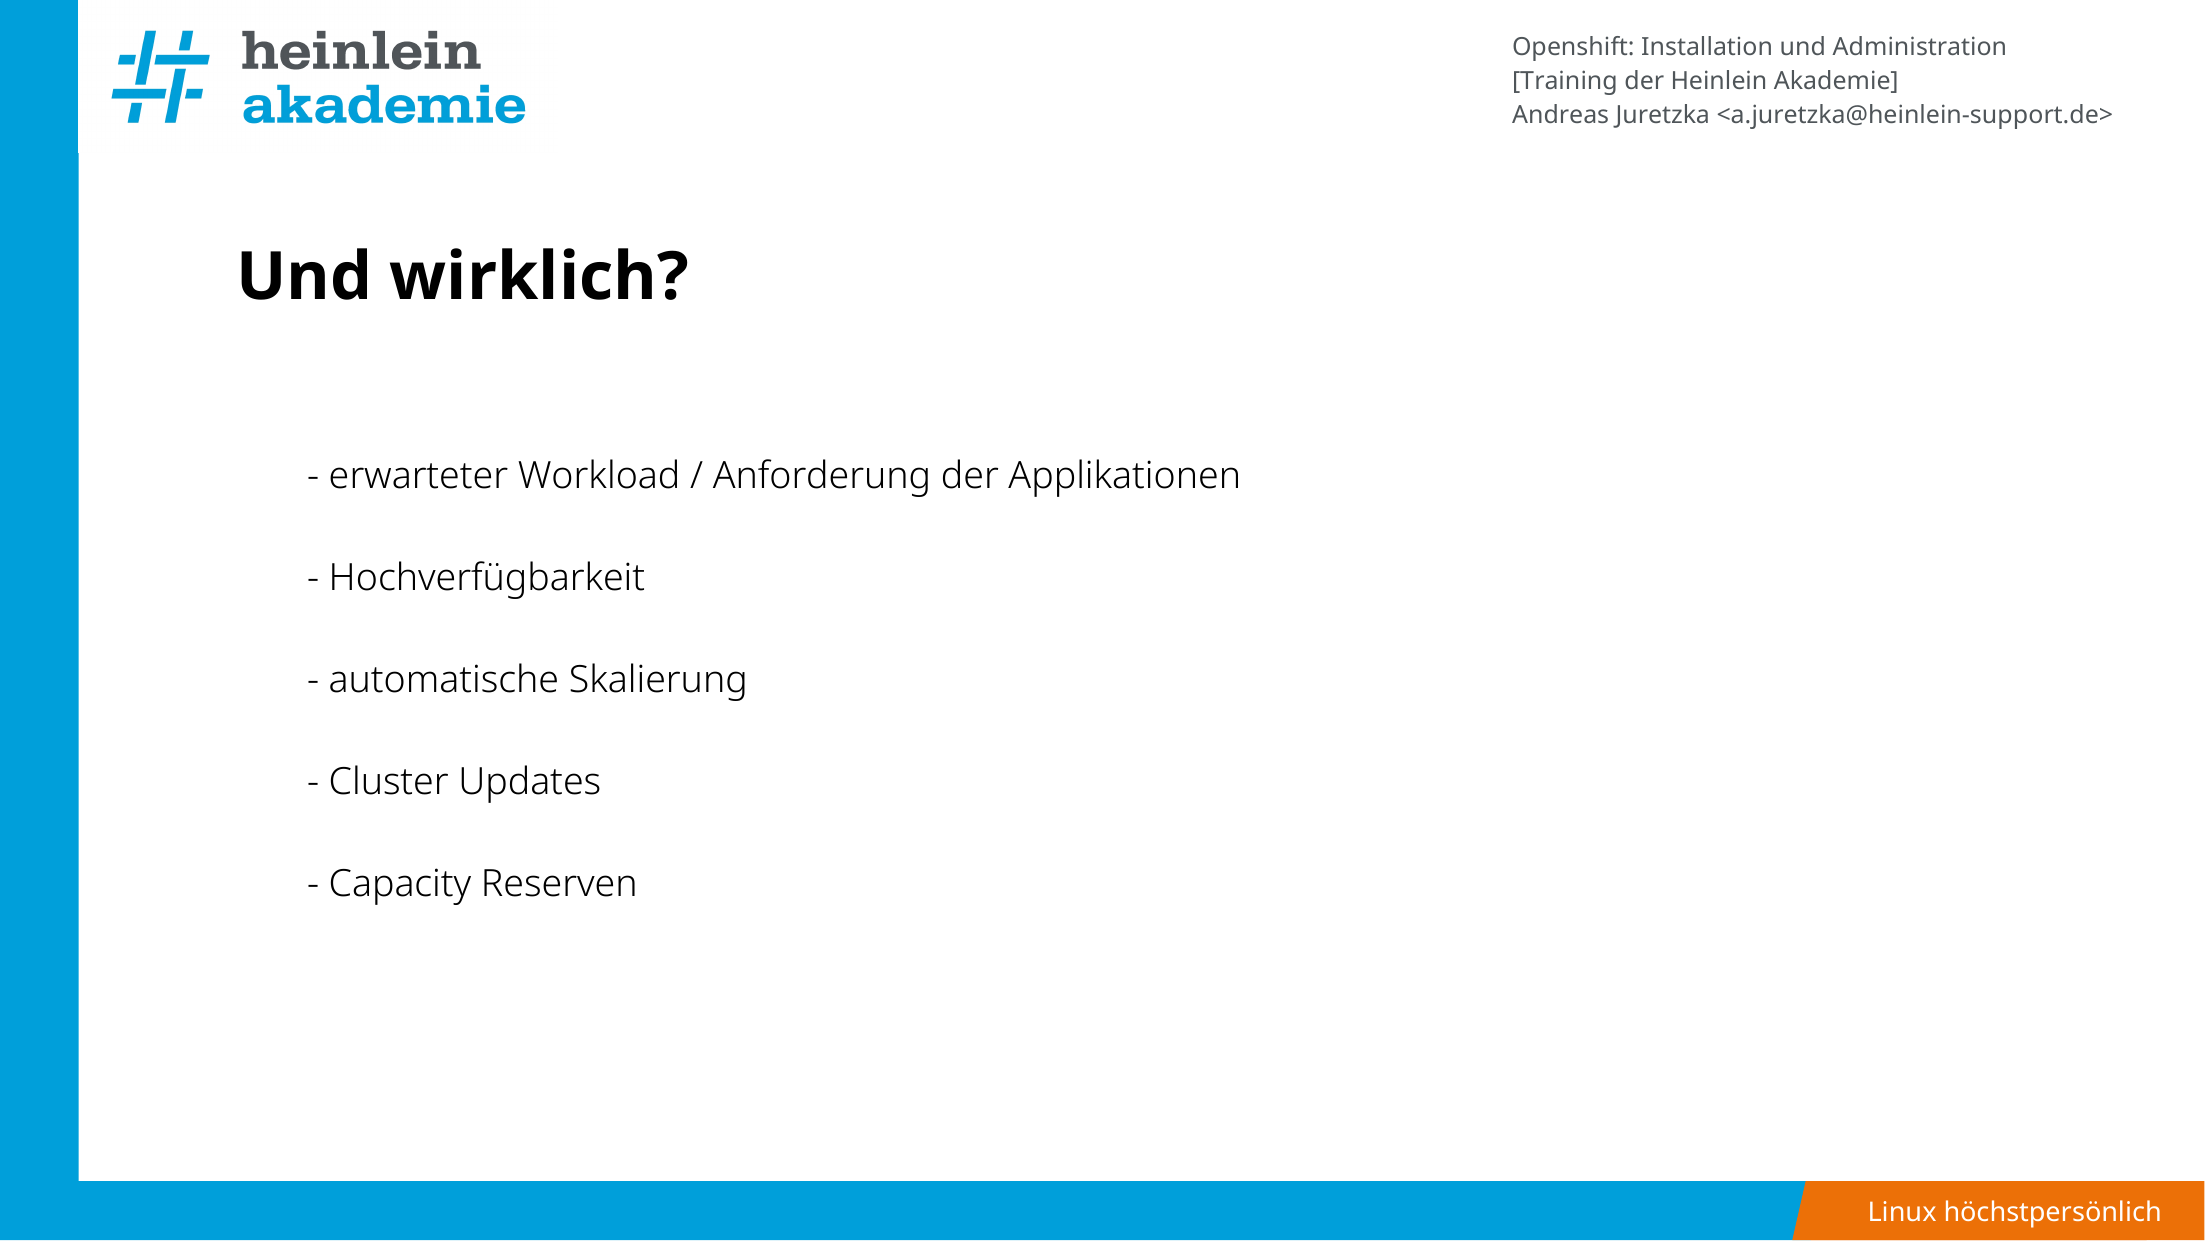

# Und wirklich?
- erwarteter Workload / Anforderung der Applikationen
- Hochverfügbarkeit
- automatische Skalierung
- Cluster Updates
- Capacity Reserven